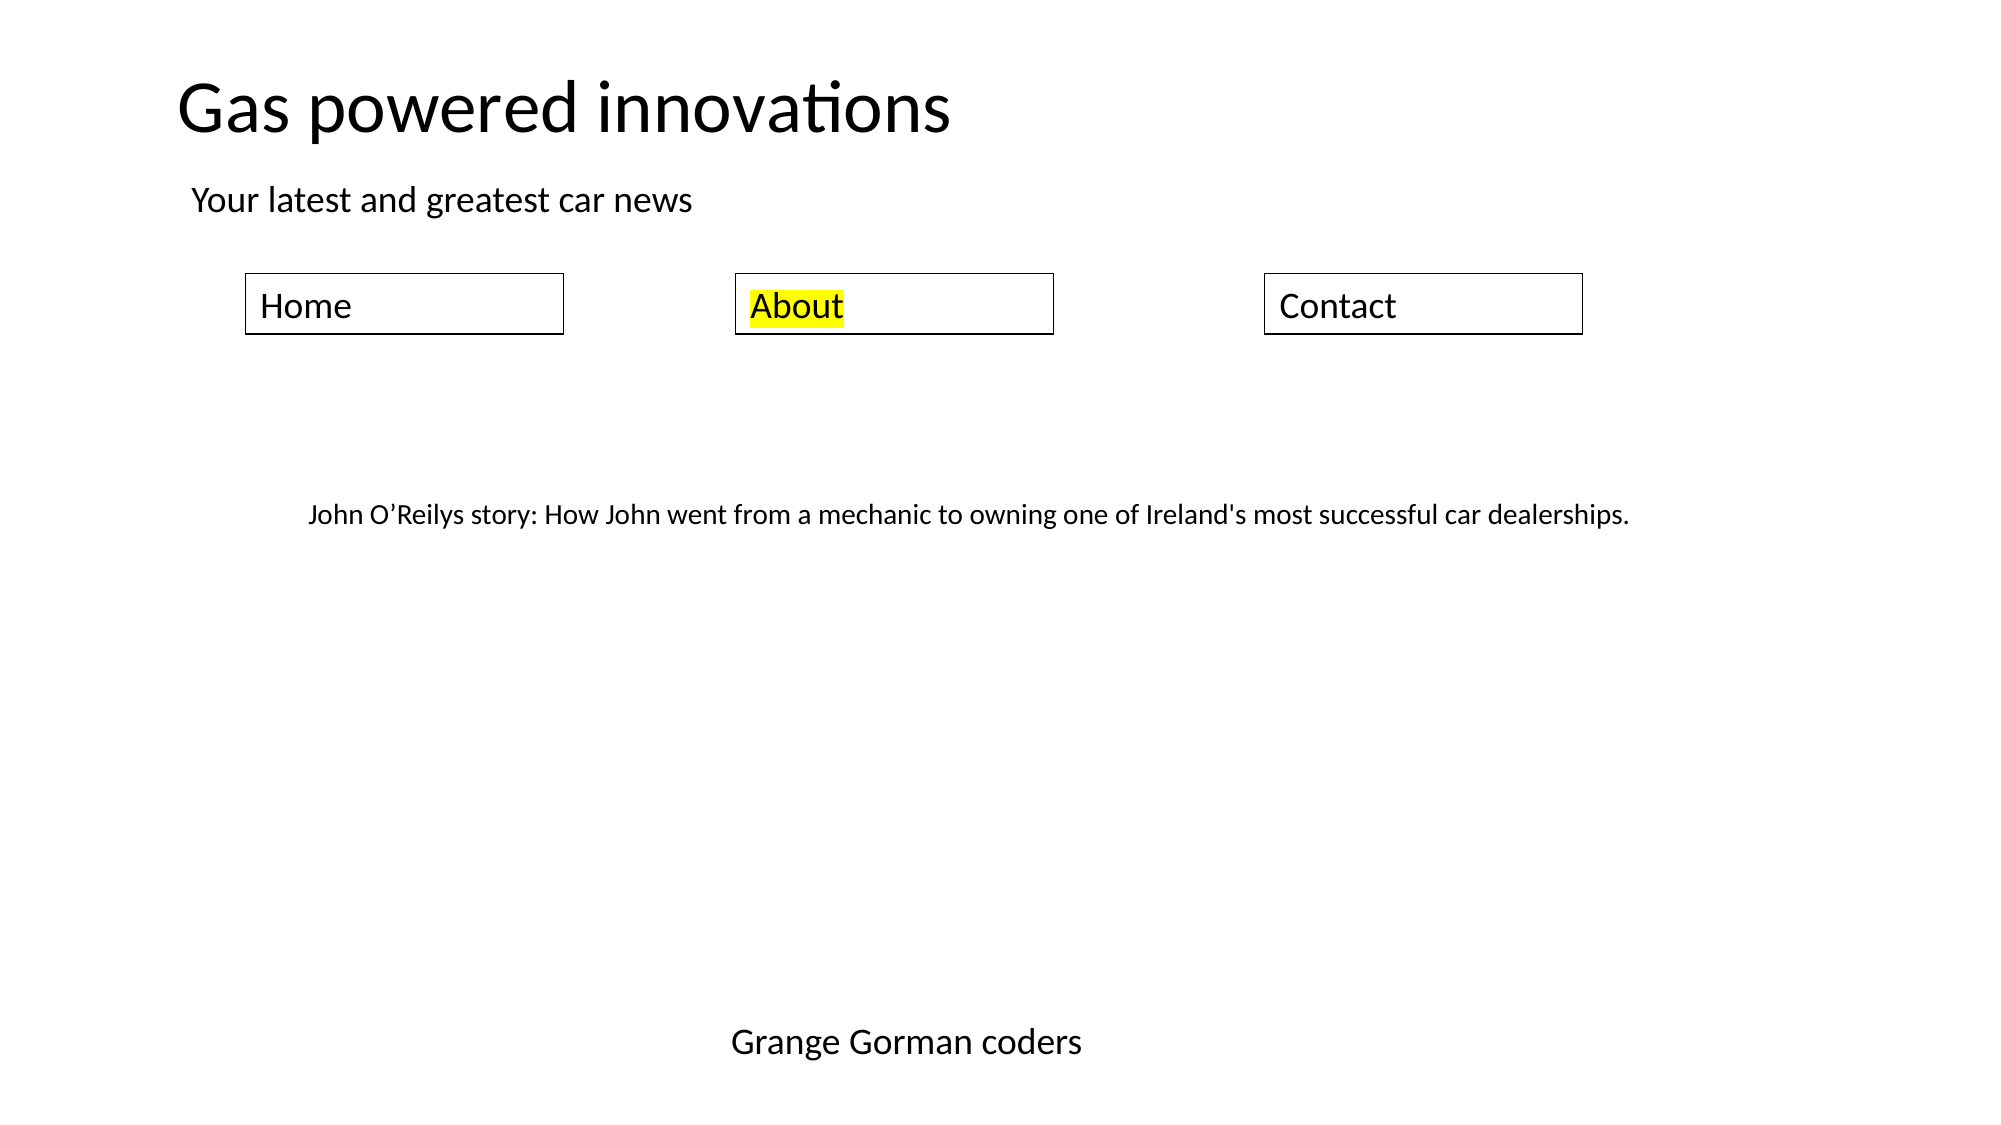

Gas powered innovations
Your latest and greatest car news
Home
About
Contact
 John O’Reilys story: How John went from a mechanic to owning one of Ireland's most successful car dealerships.
Grange Gorman coders